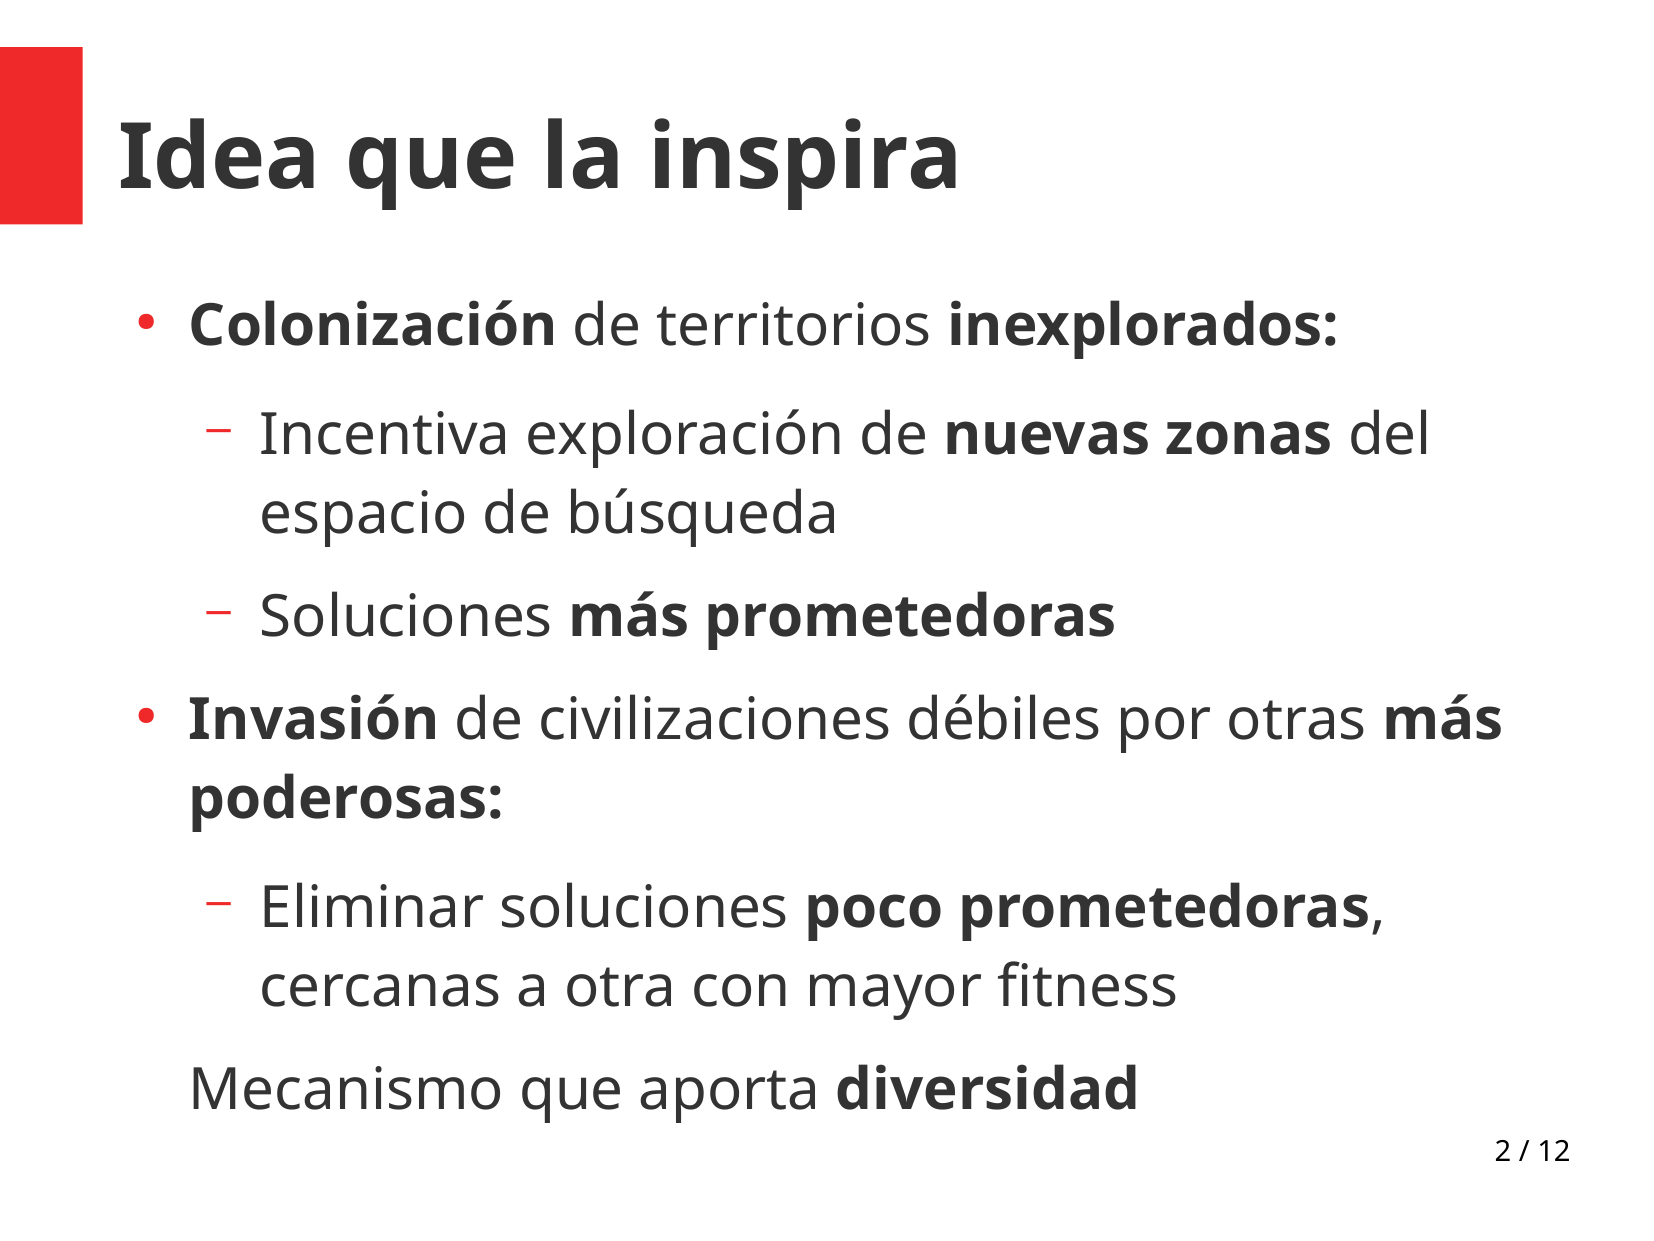

# Idea que la inspira
Colonización de territorios inexplorados:
Incentiva exploración de nuevas zonas del espacio de búsqueda
Soluciones más prometedoras
Invasión de civilizaciones débiles por otras más poderosas:
Eliminar soluciones poco prometedoras, cercanas a otra con mayor fitness
Mecanismo que aporta diversidad
2